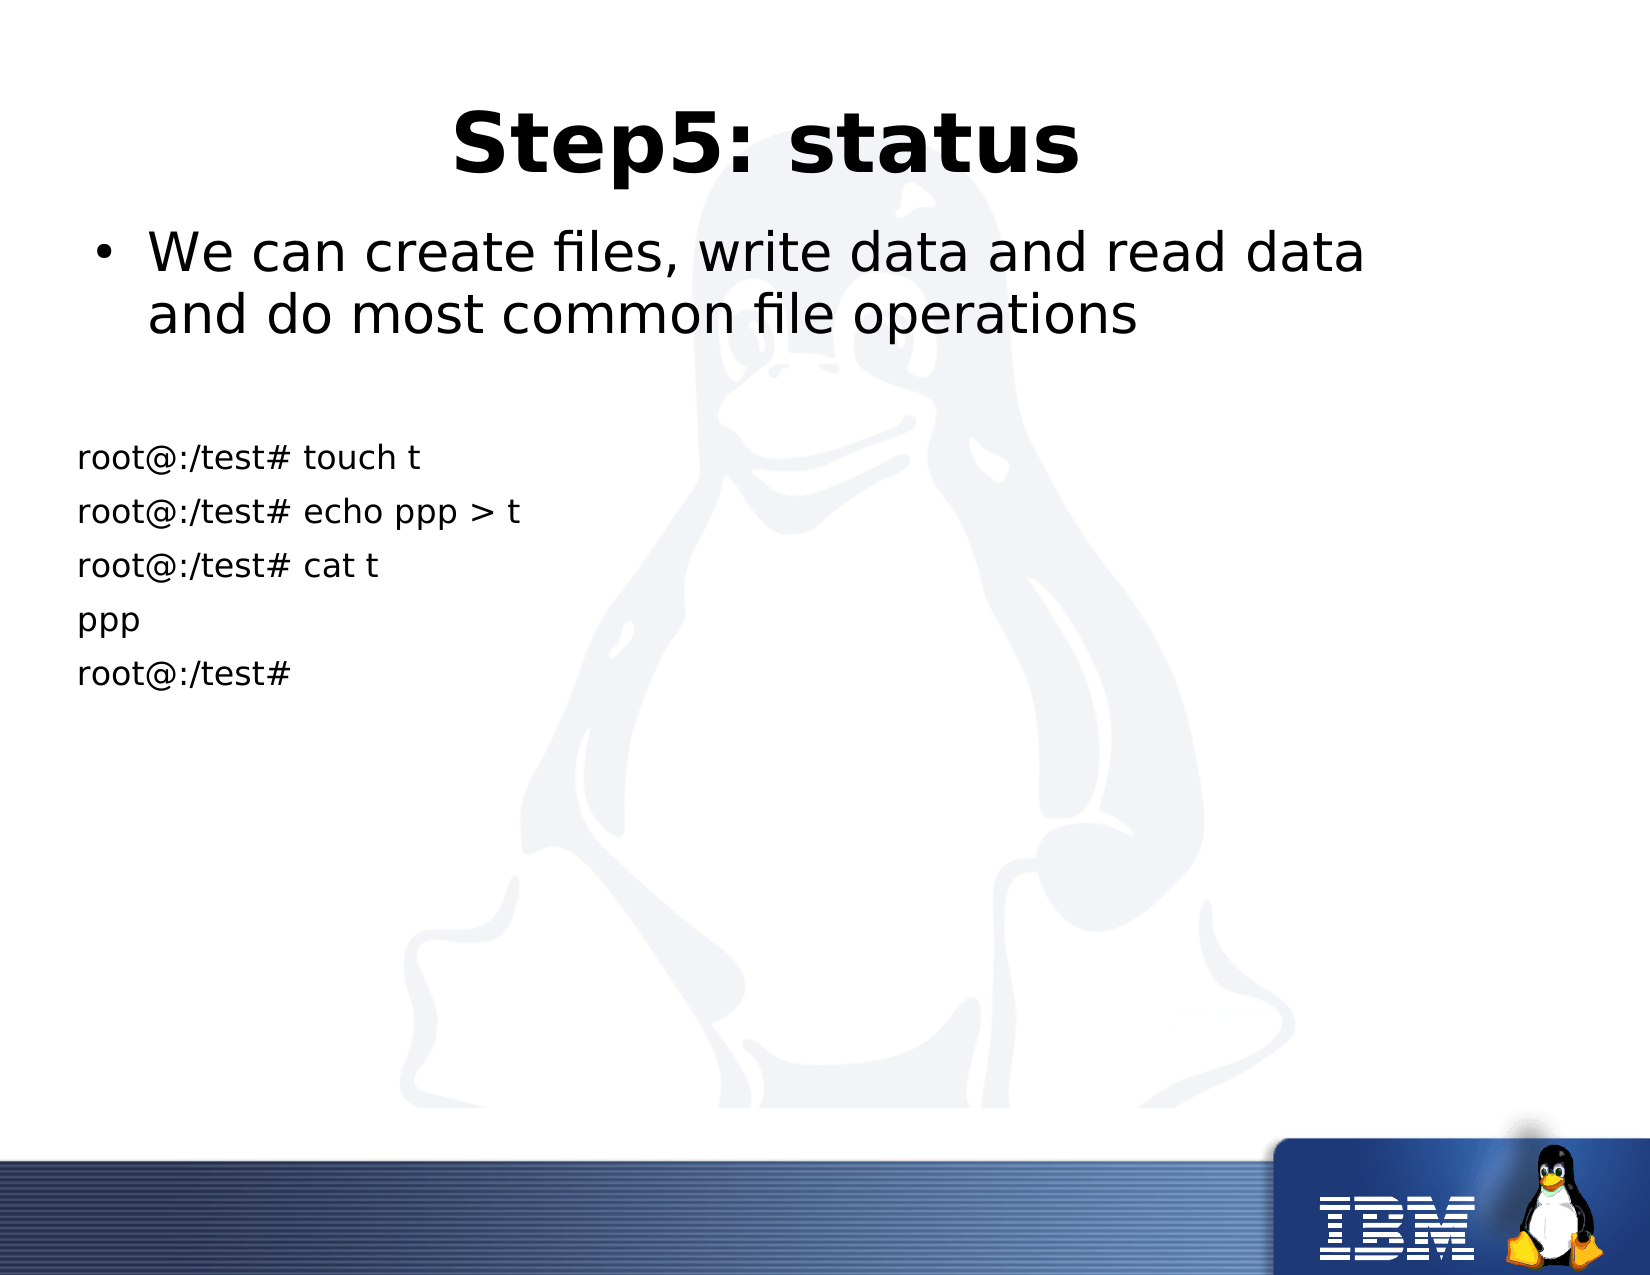

# Step5: status
We can create files, write data and read data and do most common file operations
root@:/test# touch t
root@:/test# echo ppp > t
root@:/test# cat t
ppp
root@:/test#